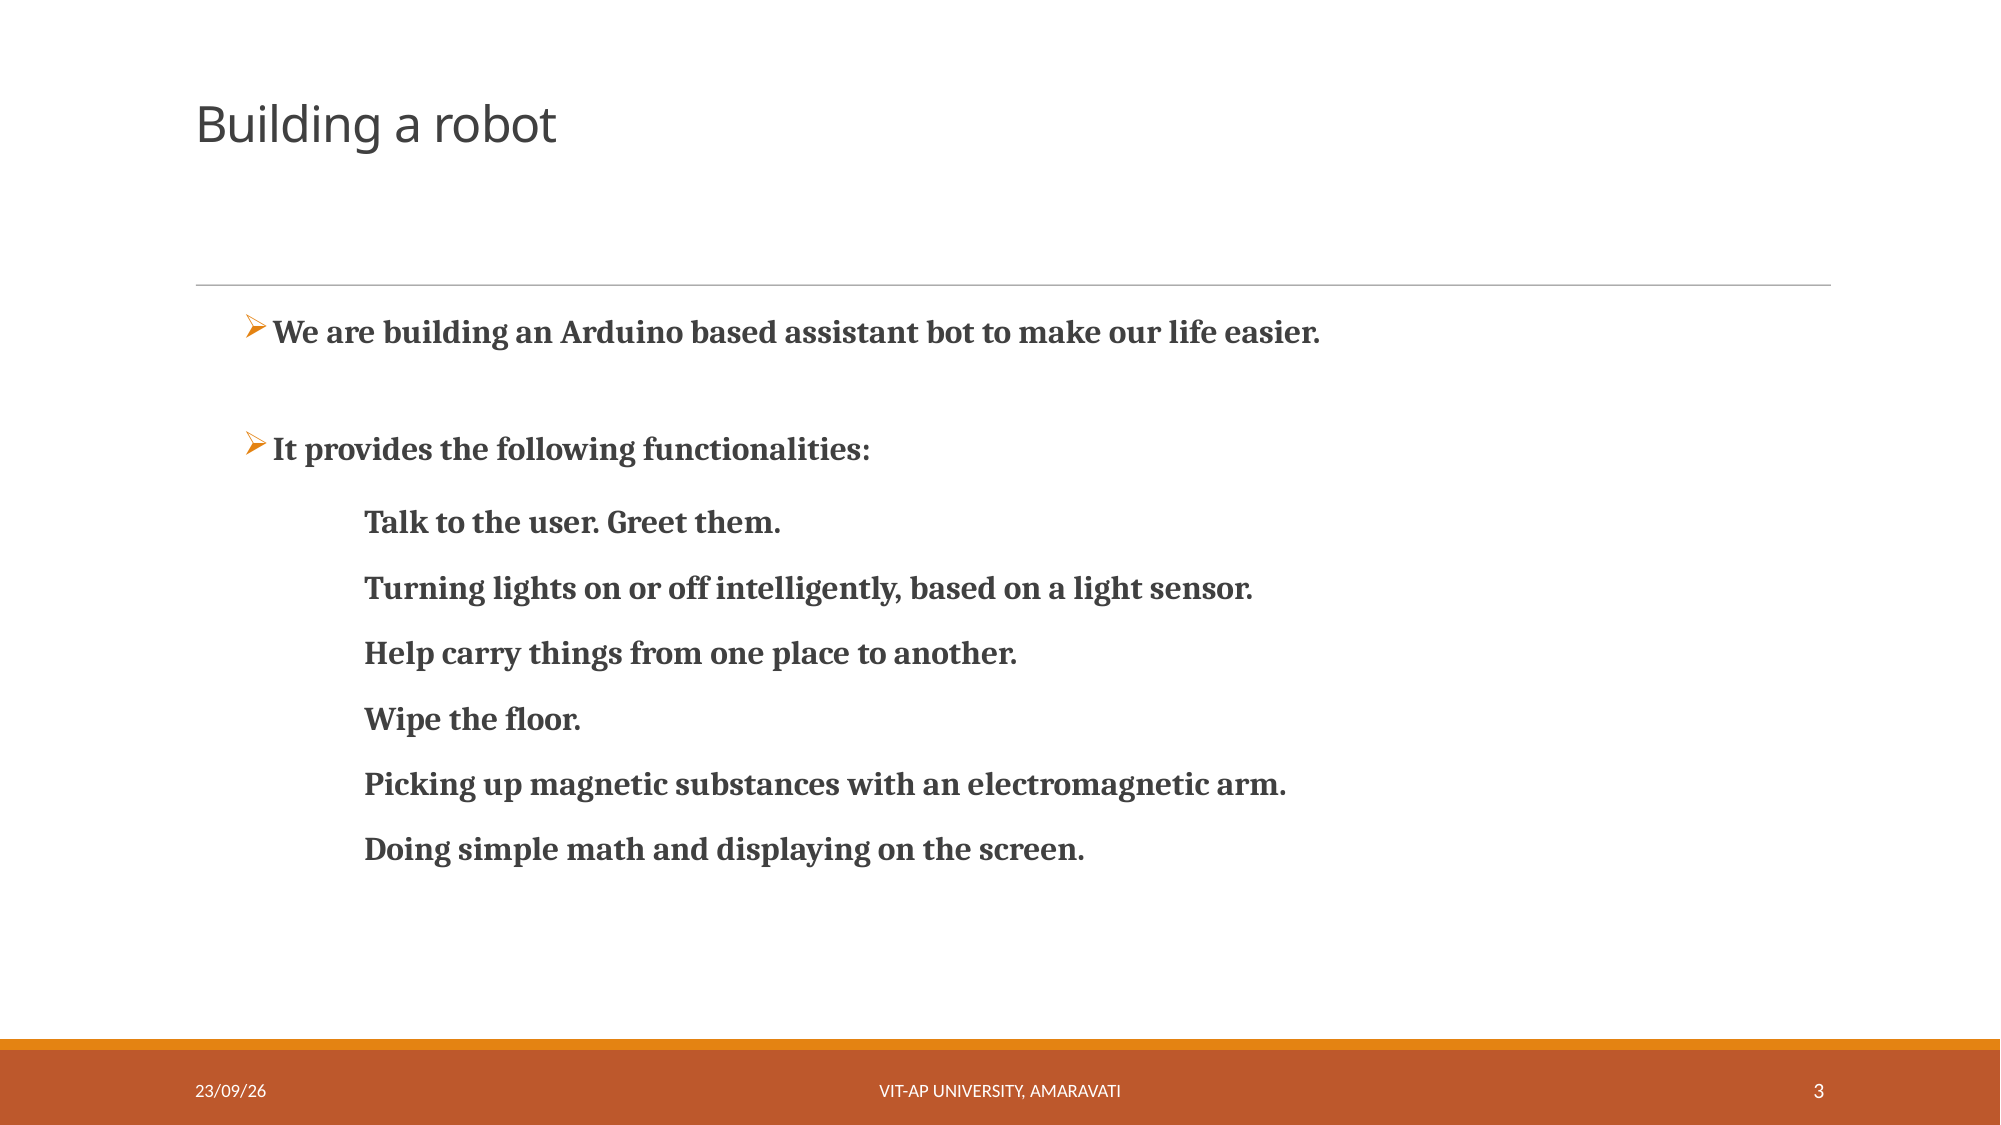

# Building a robot
We are building an Arduino based assistant bot to make our life easier.
It provides the following functionalities:
Talk to the user. Greet them.
Turning lights on or off intelligently, based on a light sensor.
Help carry things from one place to another.
Wipe the floor.
Picking up magnetic substances with an electromagnetic arm.
Doing simple math and displaying on the screen.
VIT-AP University, Amaravati